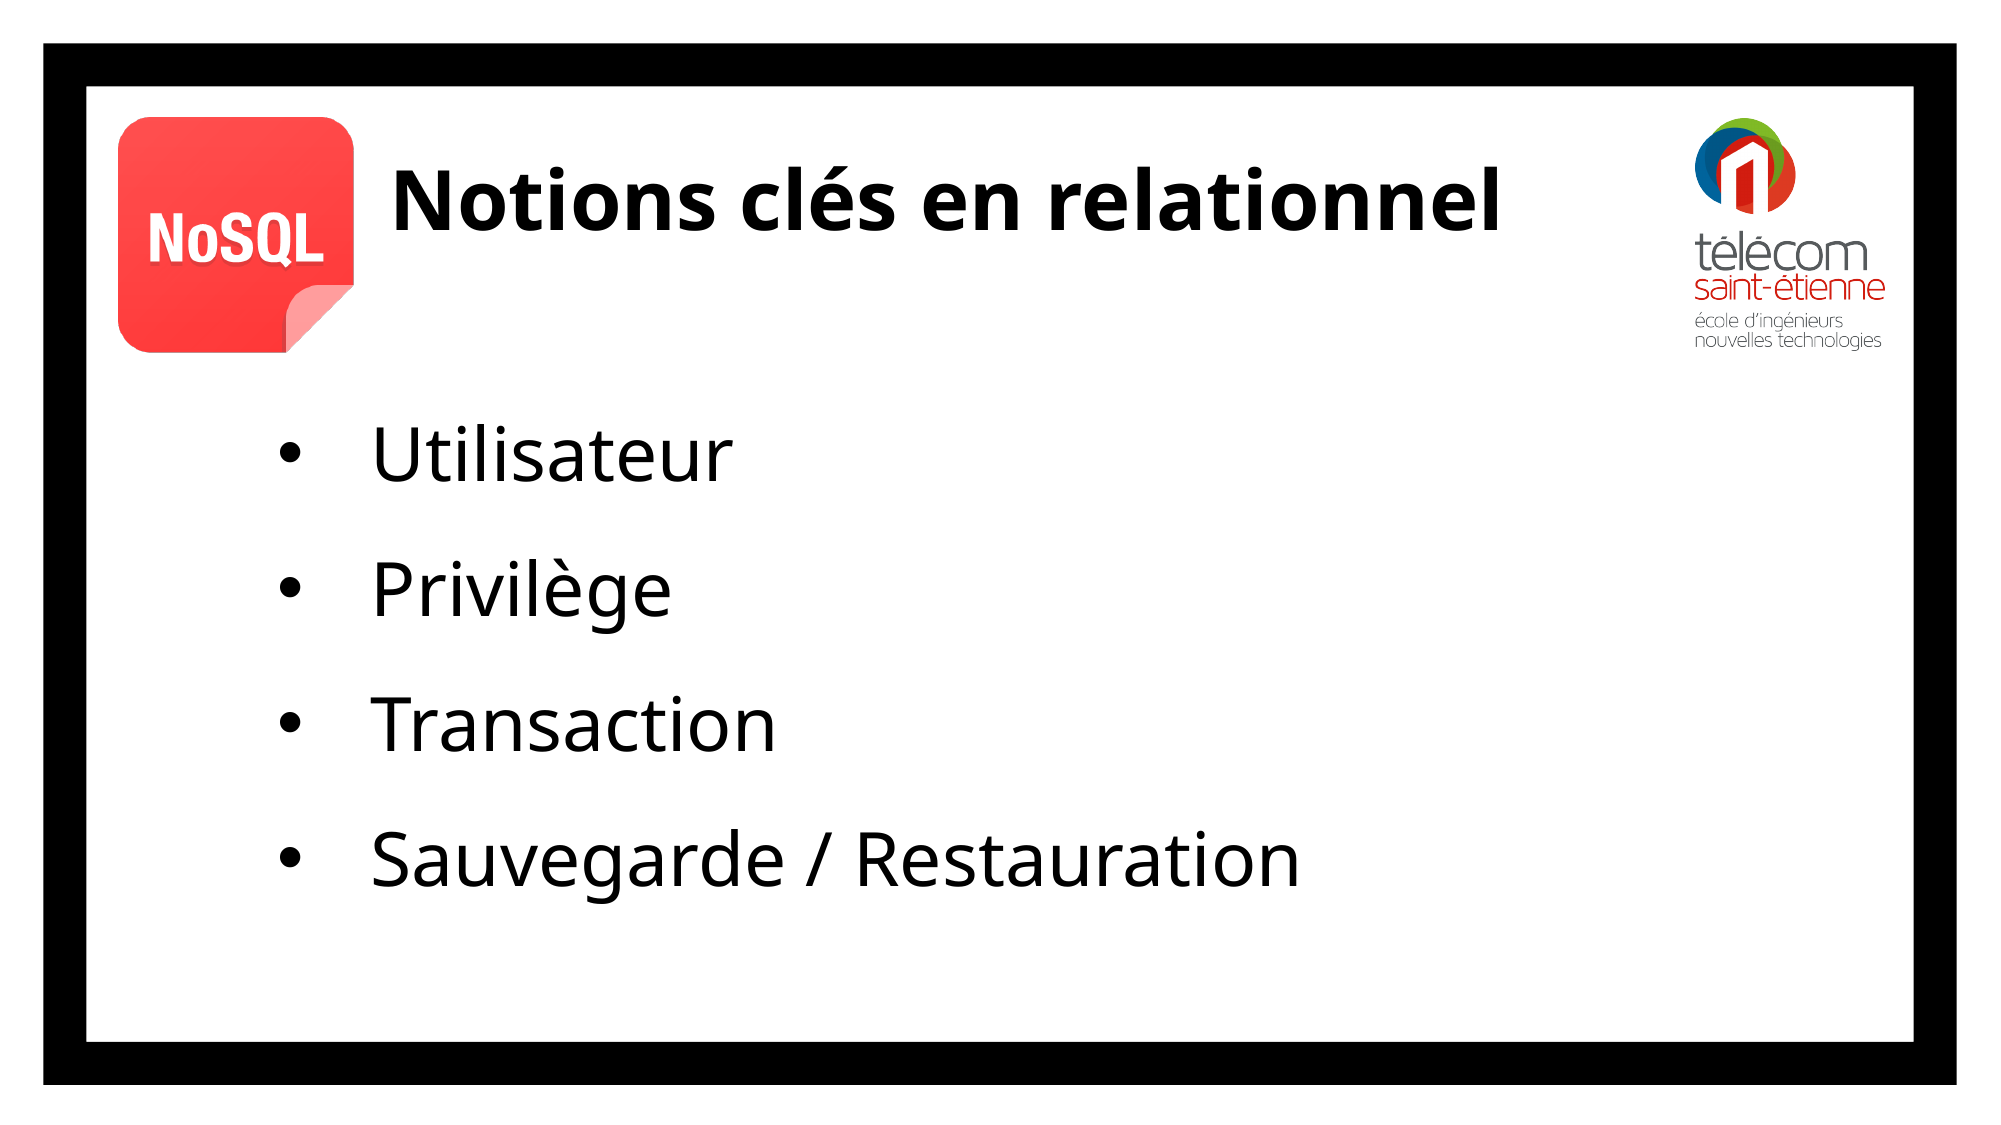

# Notions clés en relationnel
Utilisateur
Privilège
Transaction
Sauvegarde / Restauration